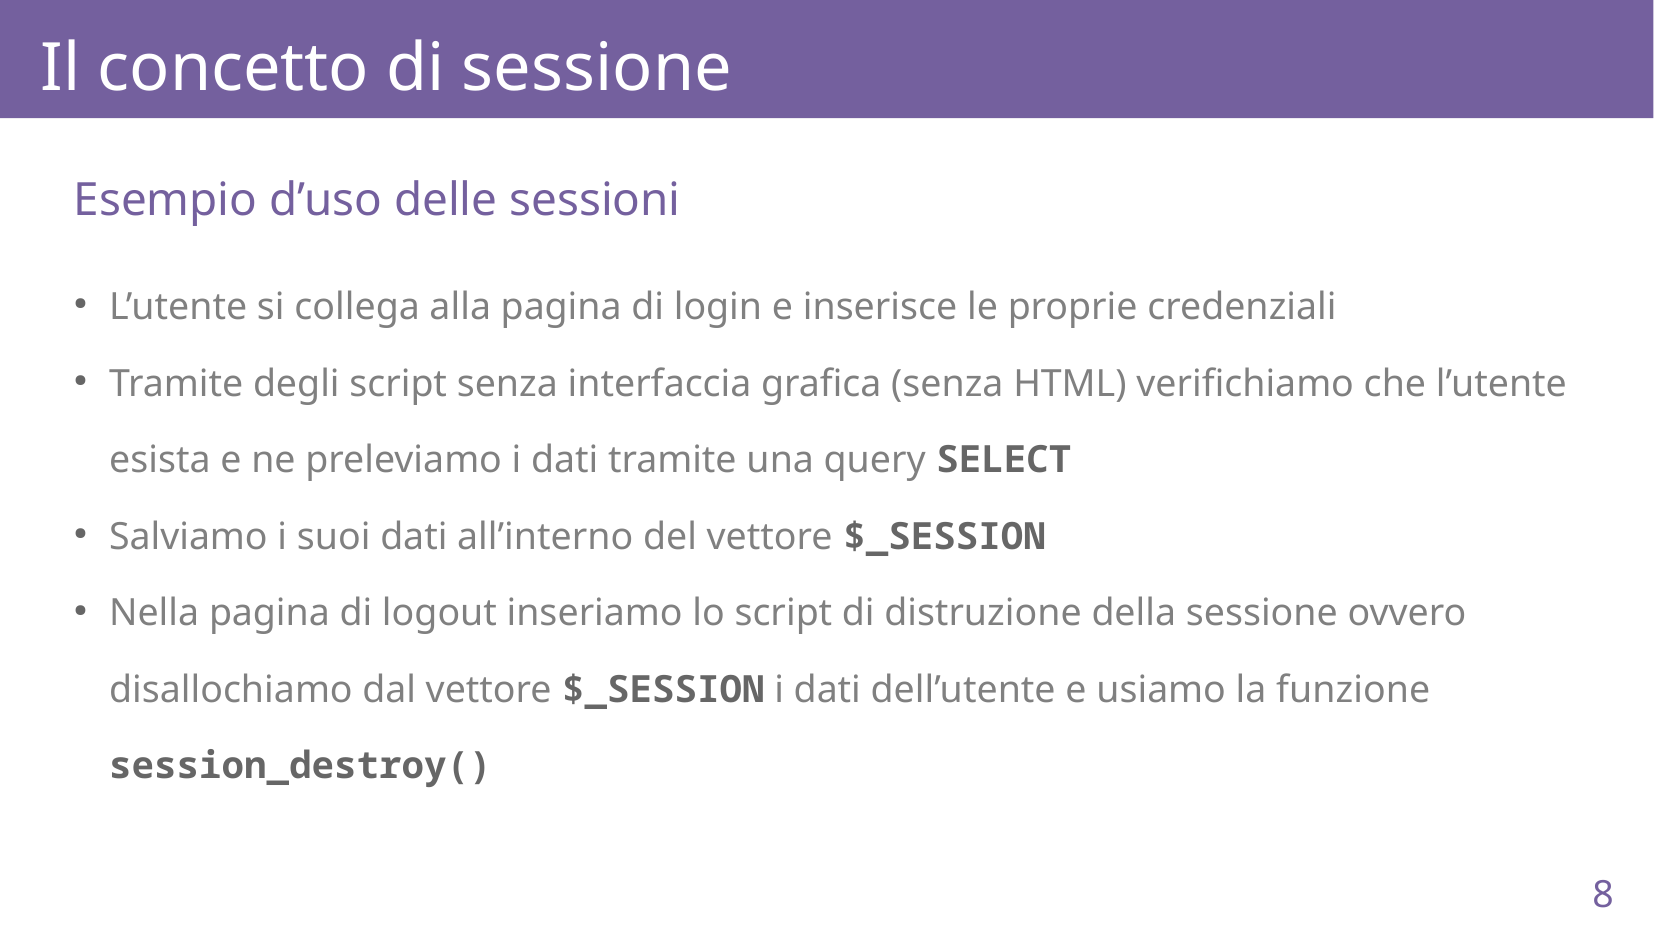

Il concetto di sessione
Esempio d’uso delle sessioni
L’utente si collega alla pagina di login e inserisce le proprie credenziali
Tramite degli script senza interfaccia grafica (senza HTML) verifichiamo che l’utente
esista e ne preleviamo i dati tramite una query SELECT
Salviamo i suoi dati all’interno del vettore $_SESSION
Nella pagina di logout inseriamo lo script di distruzione della sessione ovvero
disallochiamo dal vettore $_SESSION i dati dell’utente e usiamo la funzione
session_destroy()